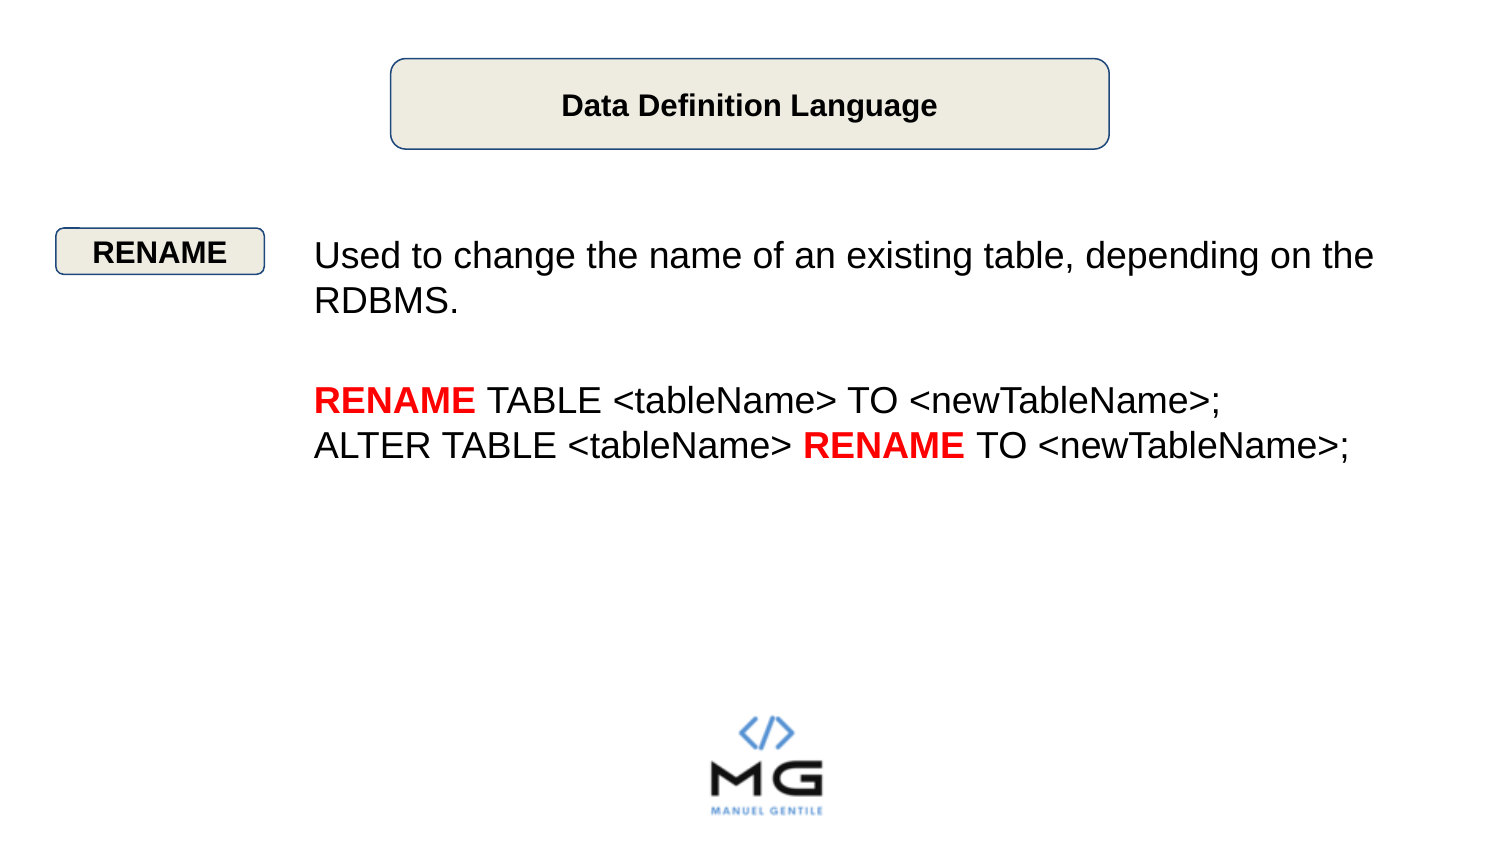

Data Definition Language
Used to change the name of an existing table, depending on the RDBMS.
RENAME
RENAME TABLE <tableName> TO <newTableName>;
ALTER TABLE <tableName> RENAME TO <newTableName>;